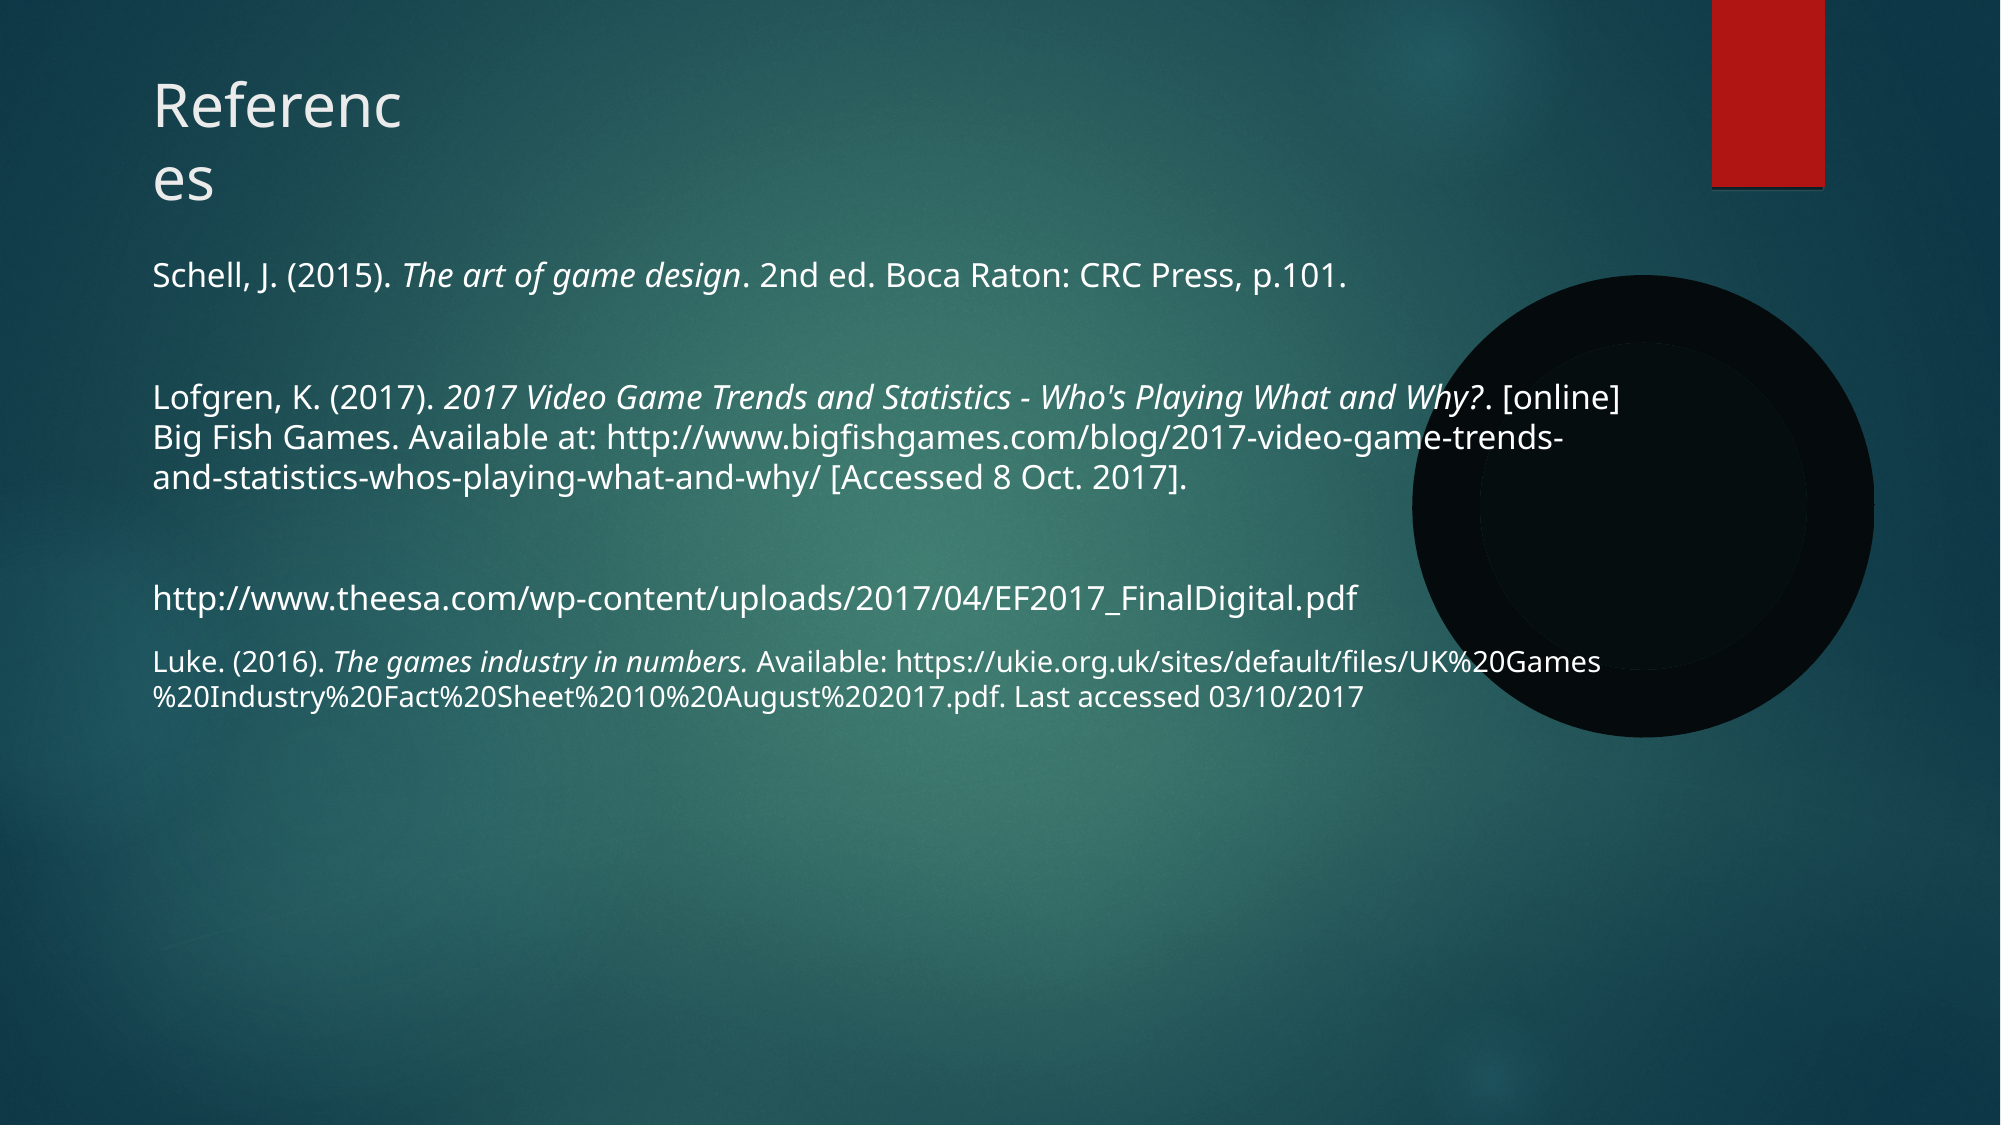

# References
Schell, J. (2015). The art of game design. 2nd ed. Boca Raton: CRC Press, p.101.
Lofgren, K. (2017). 2017 Video Game Trends and Statistics - Who's Playing What and Why?. [online] Big Fish Games. Available at: http://www.bigfishgames.com/blog/2017-video-game-trends-and-statistics-whos-playing-what-and-why/ [Accessed 8 Oct. 2017].
http://www.theesa.com/wp-content/uploads/2017/04/EF2017_FinalDigital.pdf
Luke. (2016). The games industry in numbers. Available: https://ukie.org.uk/sites/default/files/UK%20Games%20Industry%20Fact%20Sheet%2010%20August%202017.pdf. Last accessed 03/10/2017